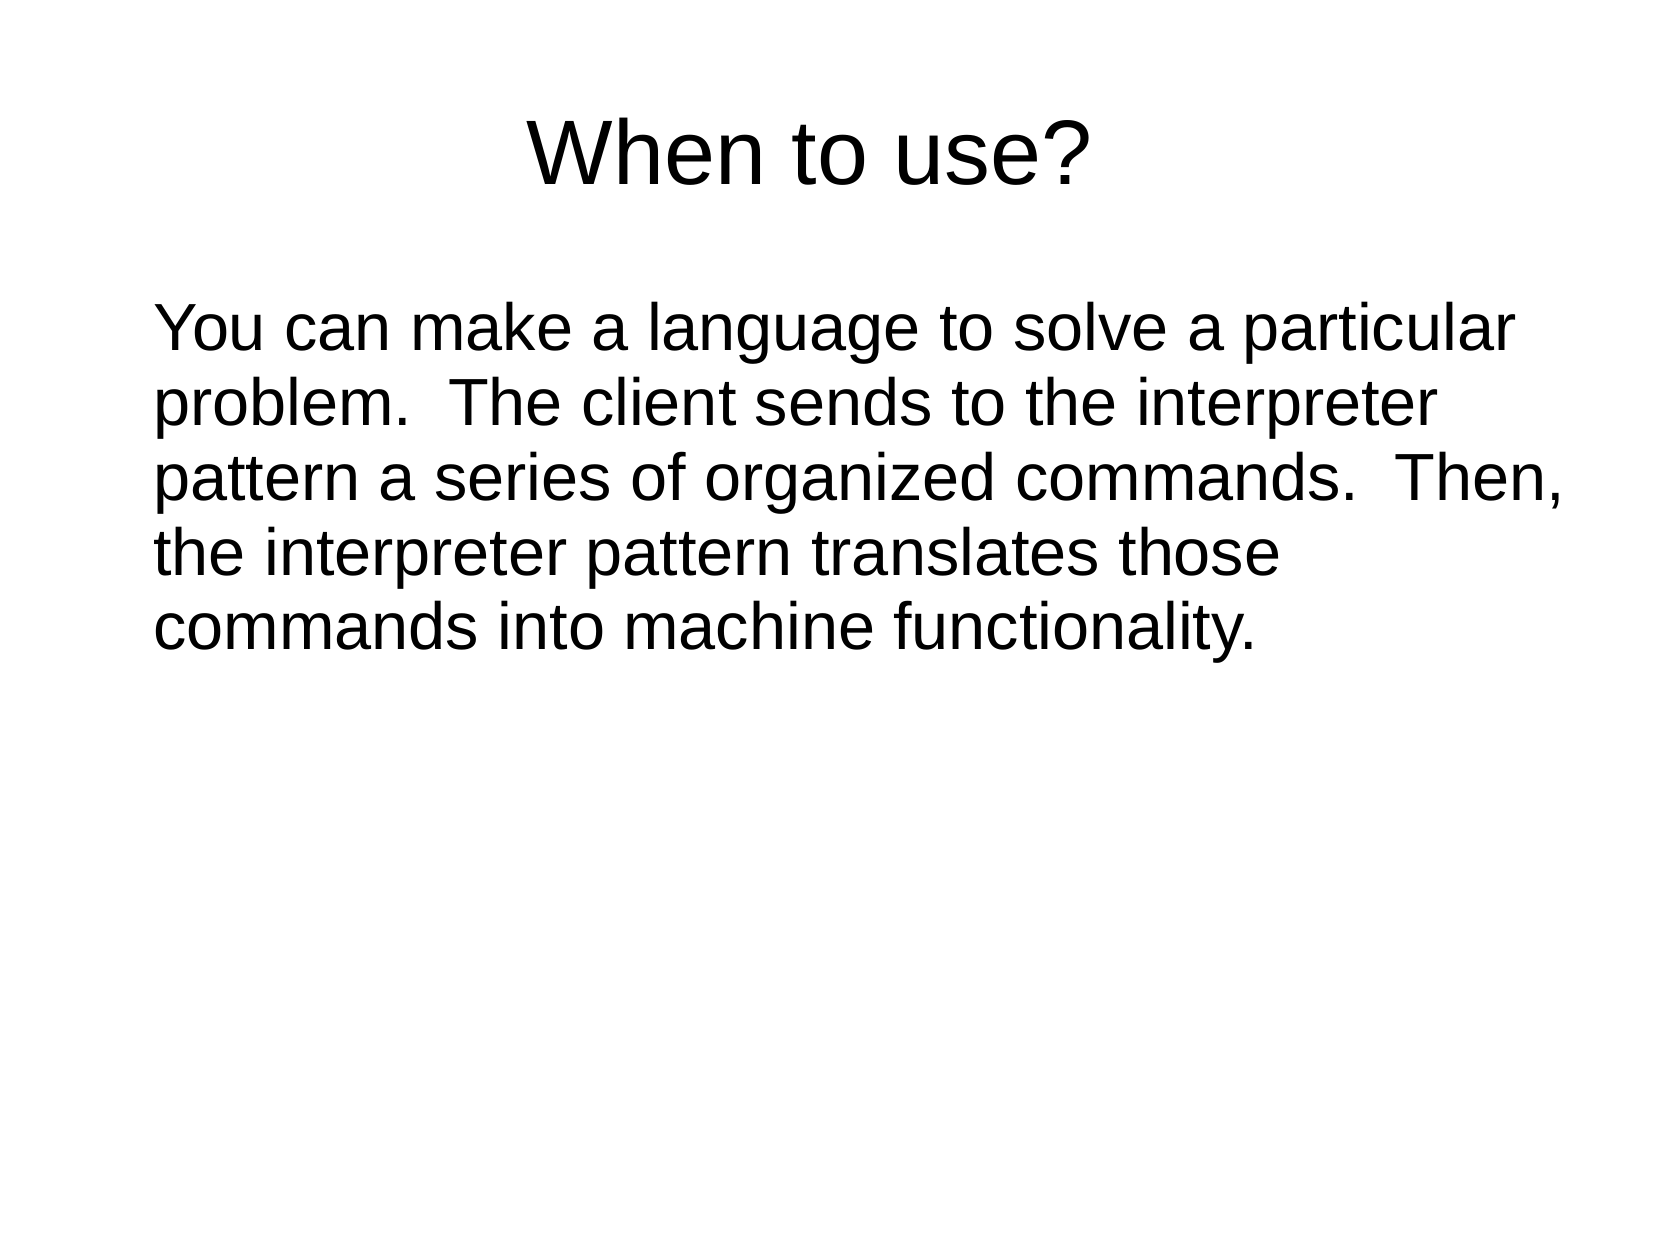

# When to use?
You can make a language to solve a particular problem. The client sends to the interpreter pattern a series of organized commands. Then, the interpreter pattern translates those commands into machine functionality.